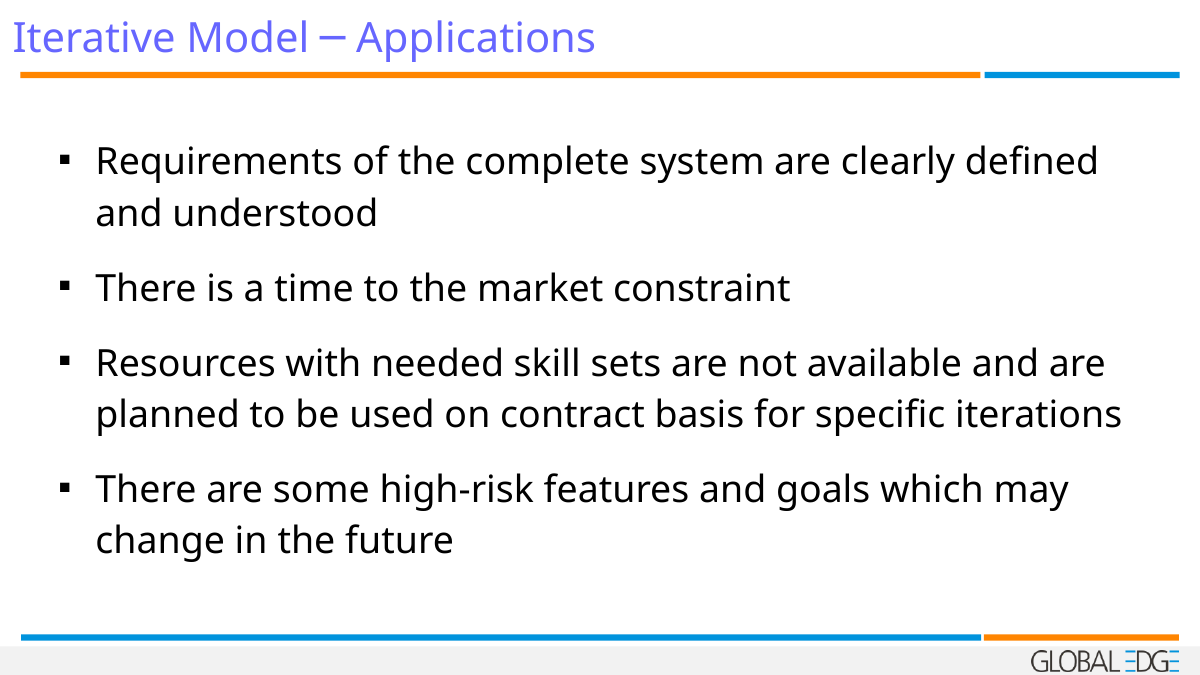

# Iterative Model ─ Applications
Requirements of the complete system are clearly defined and understood
There is a time to the market constraint
Resources with needed skill sets are not available and are planned to be used on contract basis for specific iterations
There are some high-risk features and goals which may change in the future